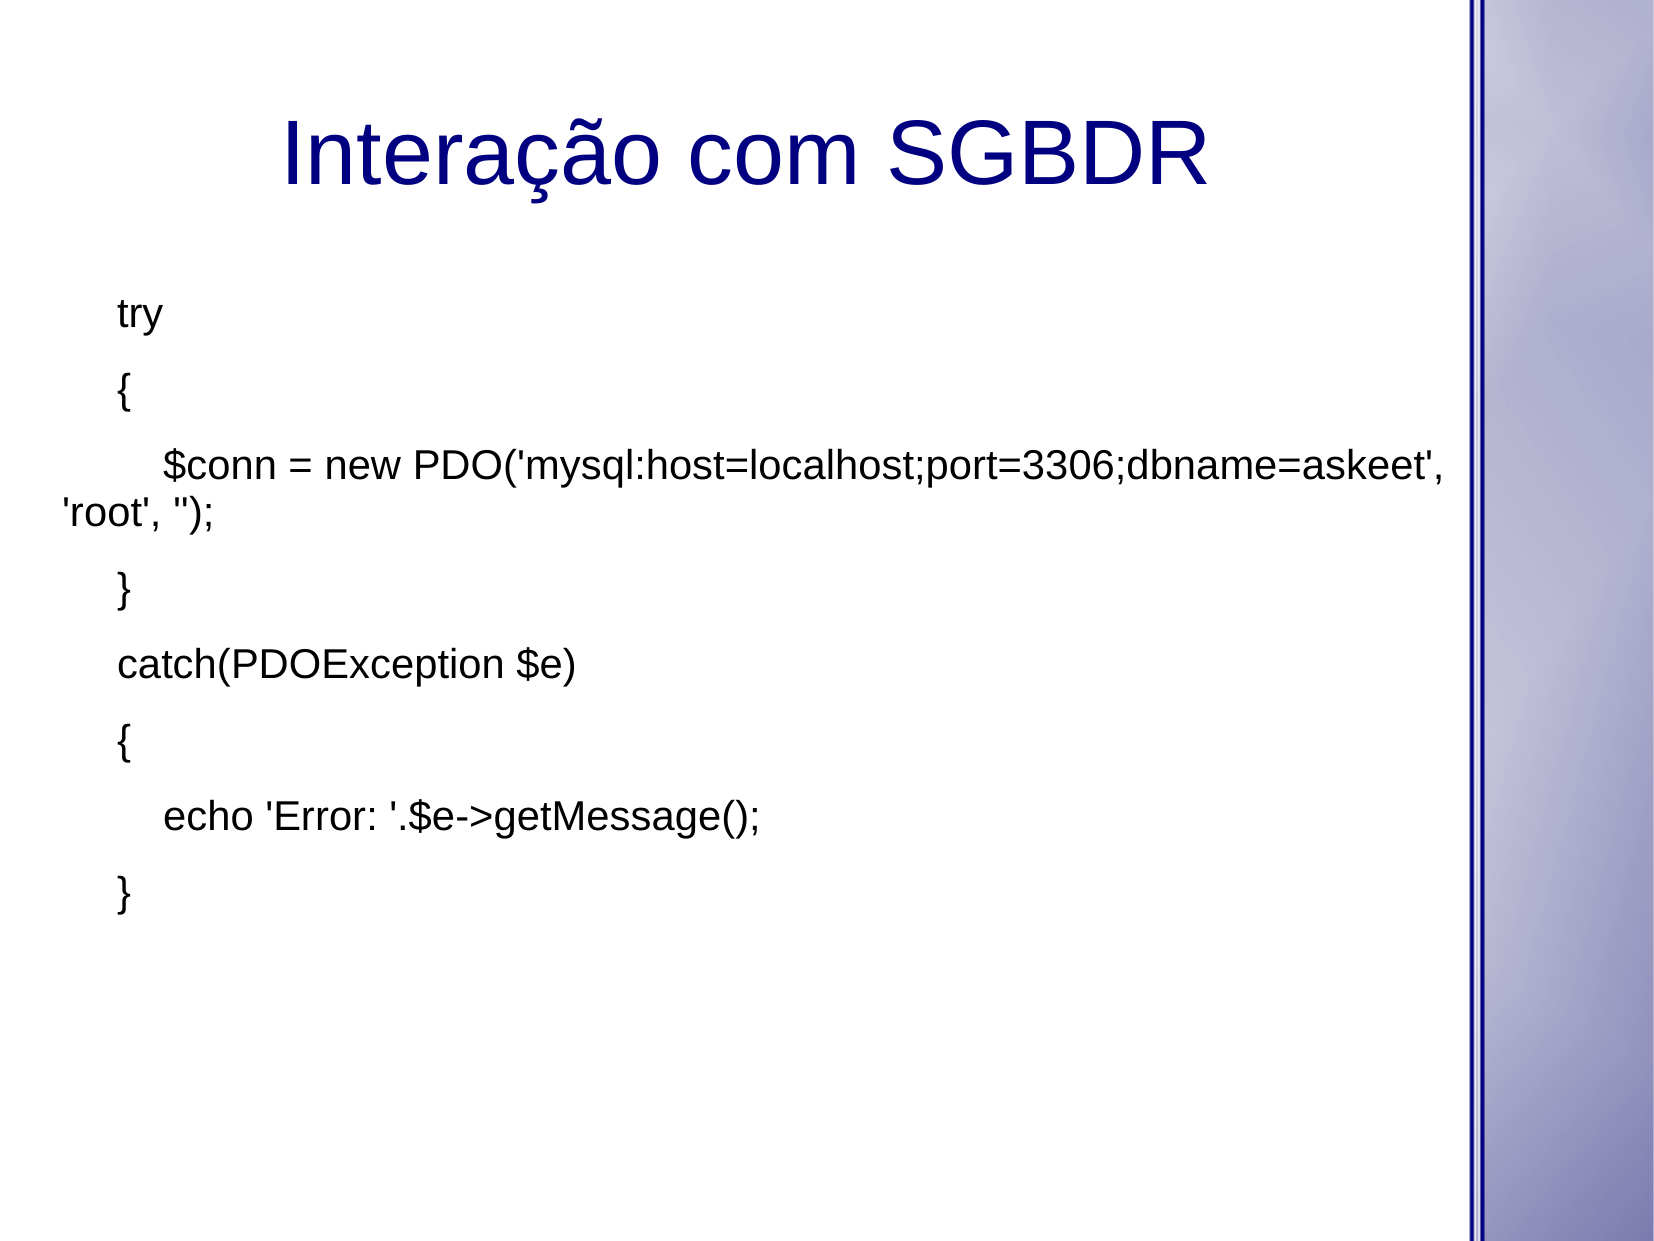

# Interação com SGBDR
 try
 {
 $conn = new PDO('mysql:host=localhost;port=3306;dbname=askeet', 'root', '');
 }
 catch(PDOException $e)
 {
 echo 'Error: '.$e->getMessage();
 }